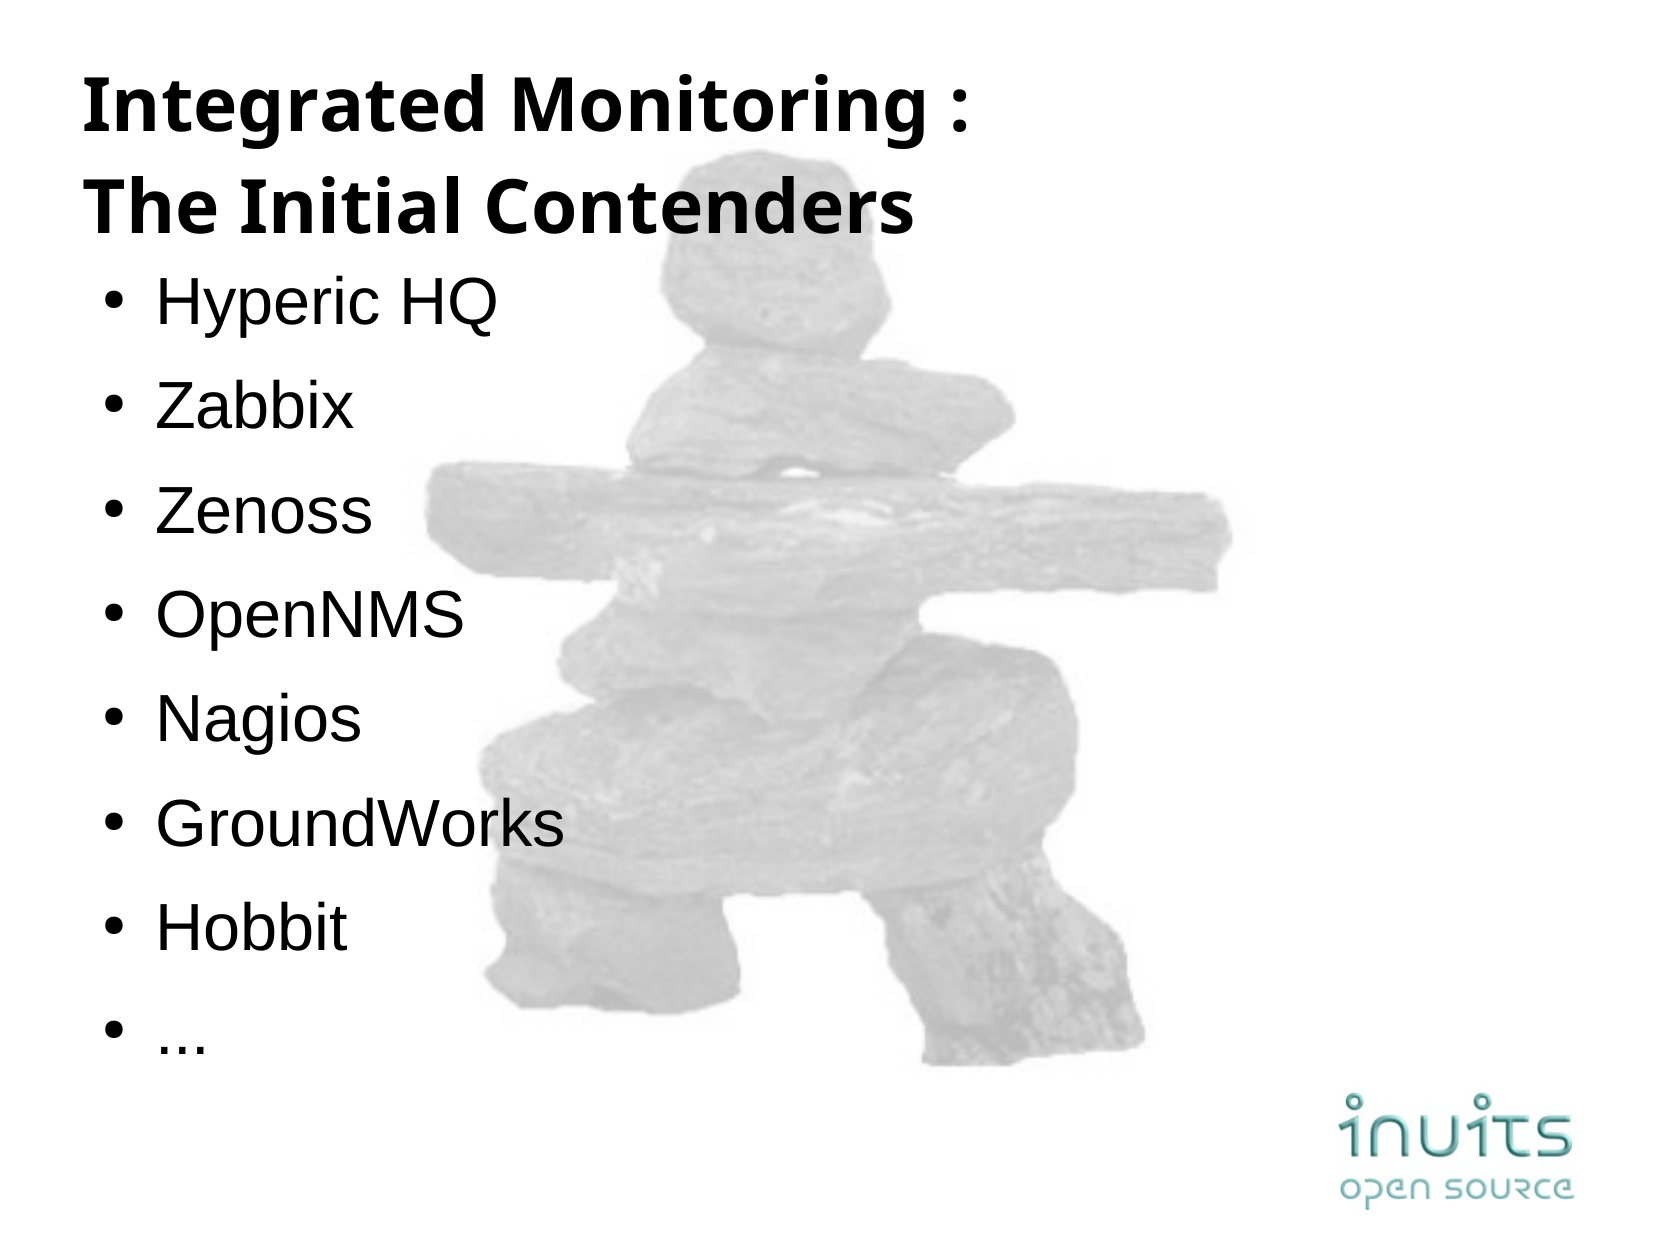

# Integrated Monitoring : The Initial Contenders
Hyperic HQ
Zabbix
Zenoss
OpenNMS
Nagios
GroundWorks
Hobbit
...
18